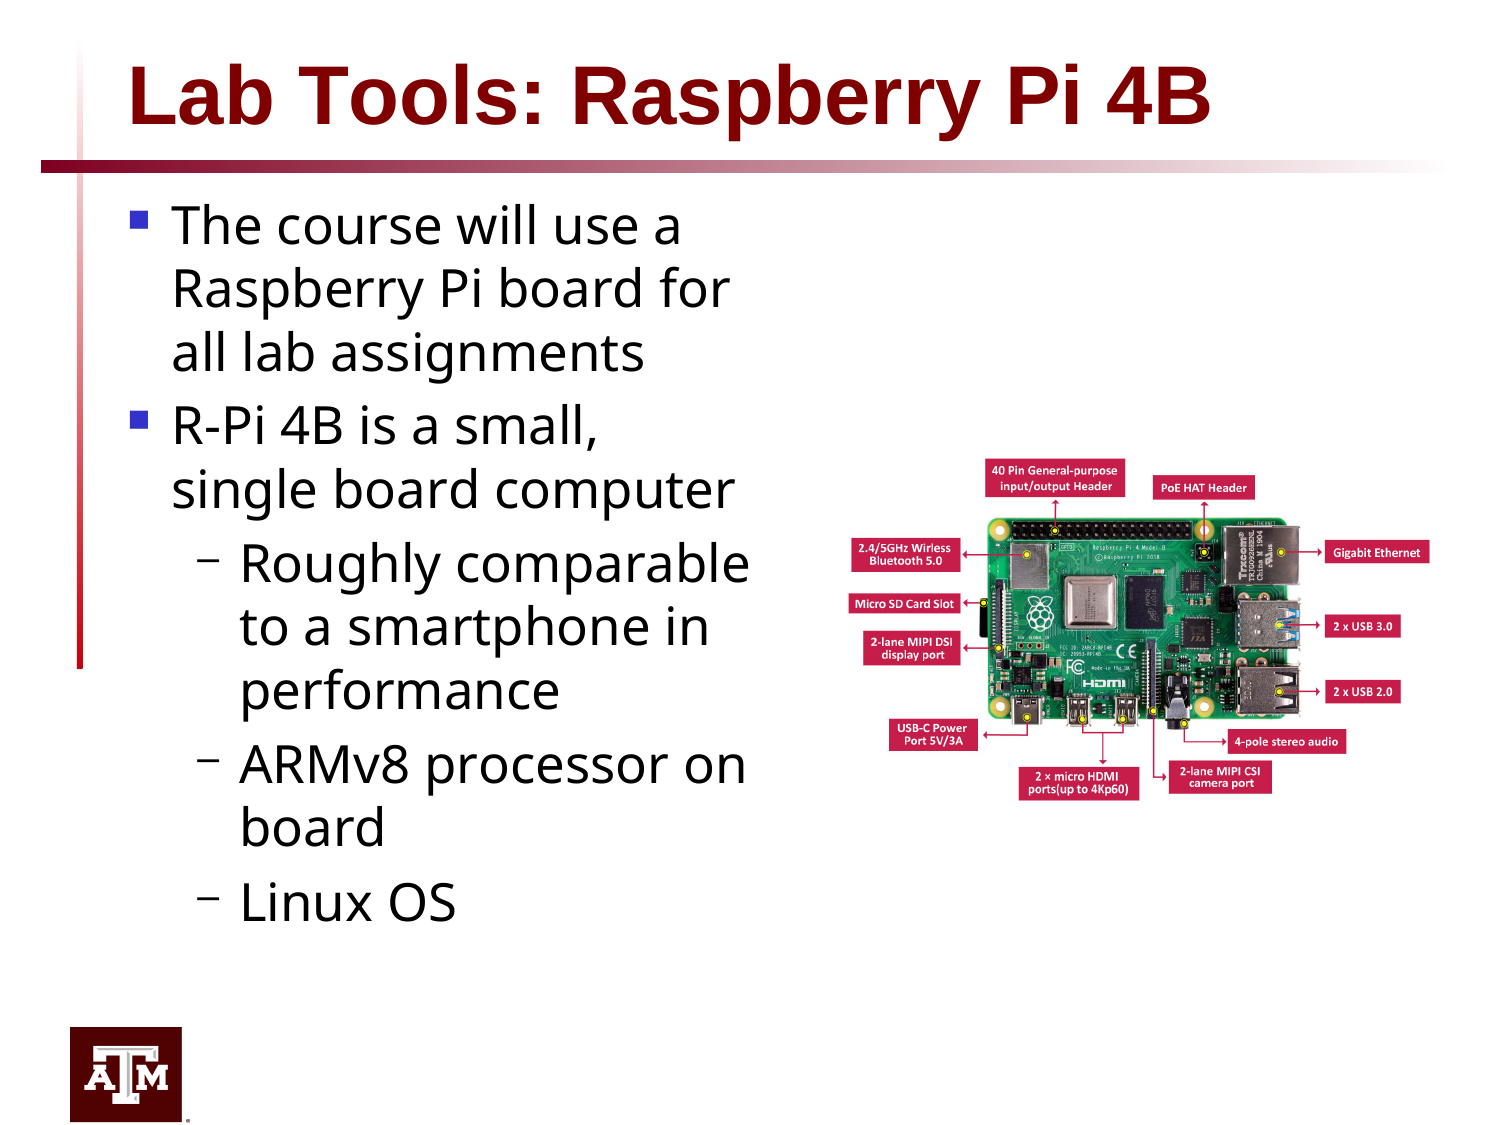

# Lab Tools: Raspberry Pi 4B
The course will use a Raspberry Pi board for all lab assignments
R-Pi 4B is a small, single board computer
Roughly comparable to a smartphone in performance
ARMv8 processor on board
Linux OS